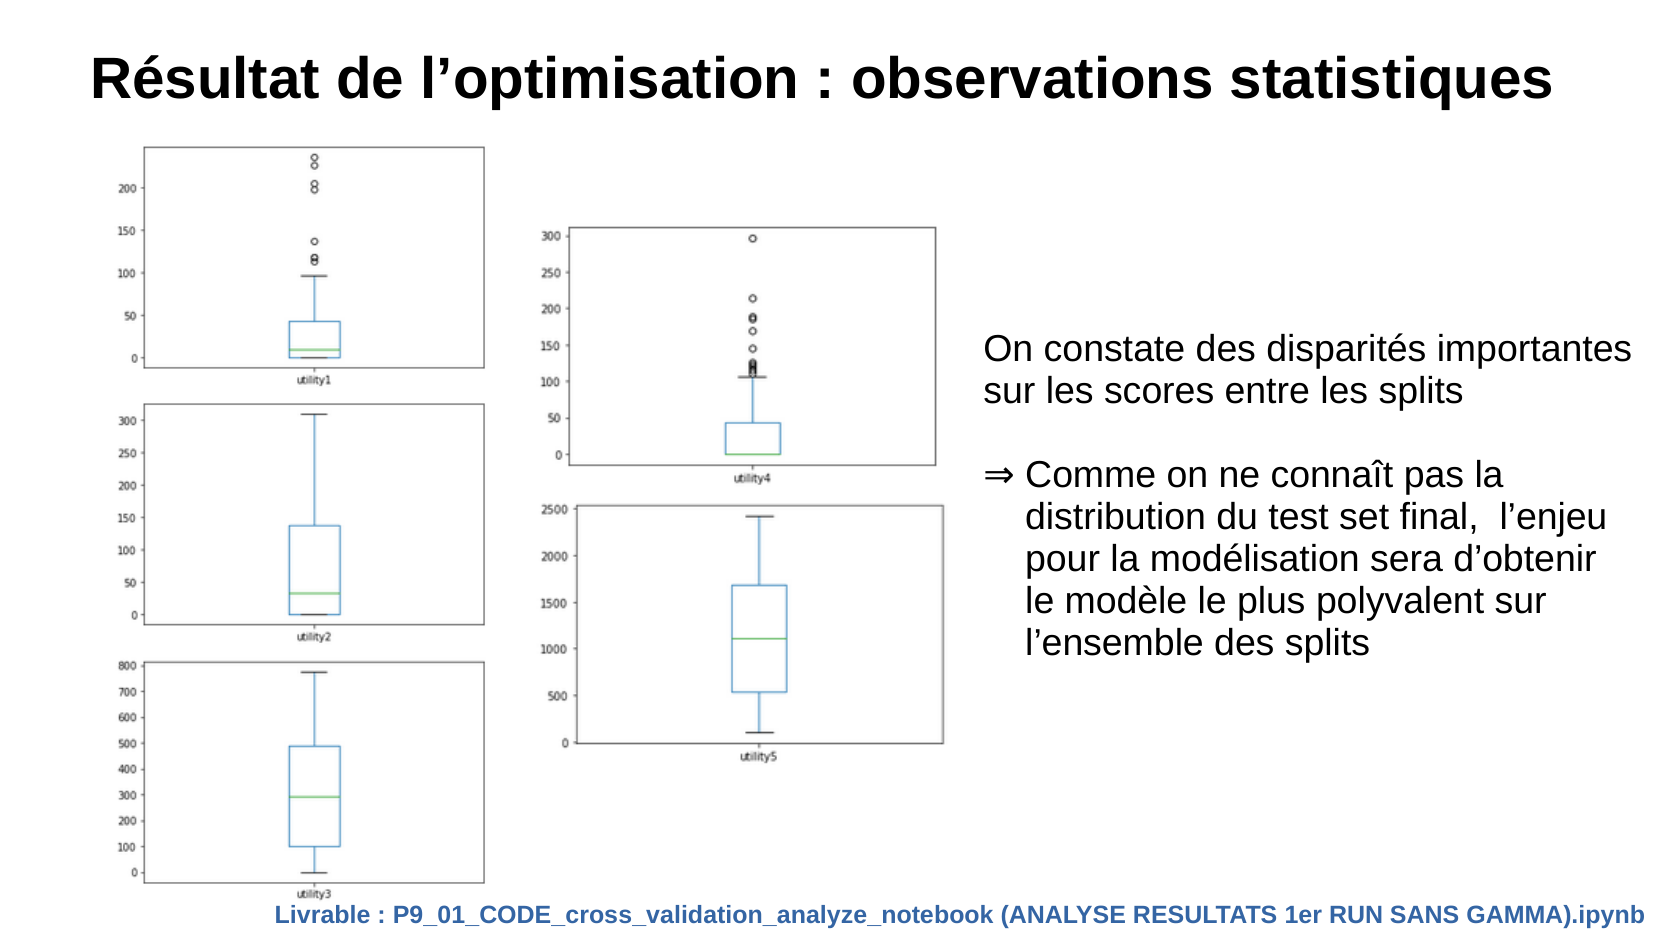

Résultat de l’optimisation : observations statistiques
On constate des disparités importantes
sur les scores entre les splits
⇒ Comme on ne connaît pas la
 distribution du test set final, l’enjeu
 pour la modélisation sera d’obtenir
 le modèle le plus polyvalent sur
 l’ensemble des splits
Livrable : P9_01_CODE_cross_validation_analyze_notebook (ANALYSE RESULTATS 1er RUN SANS GAMMA).ipynb